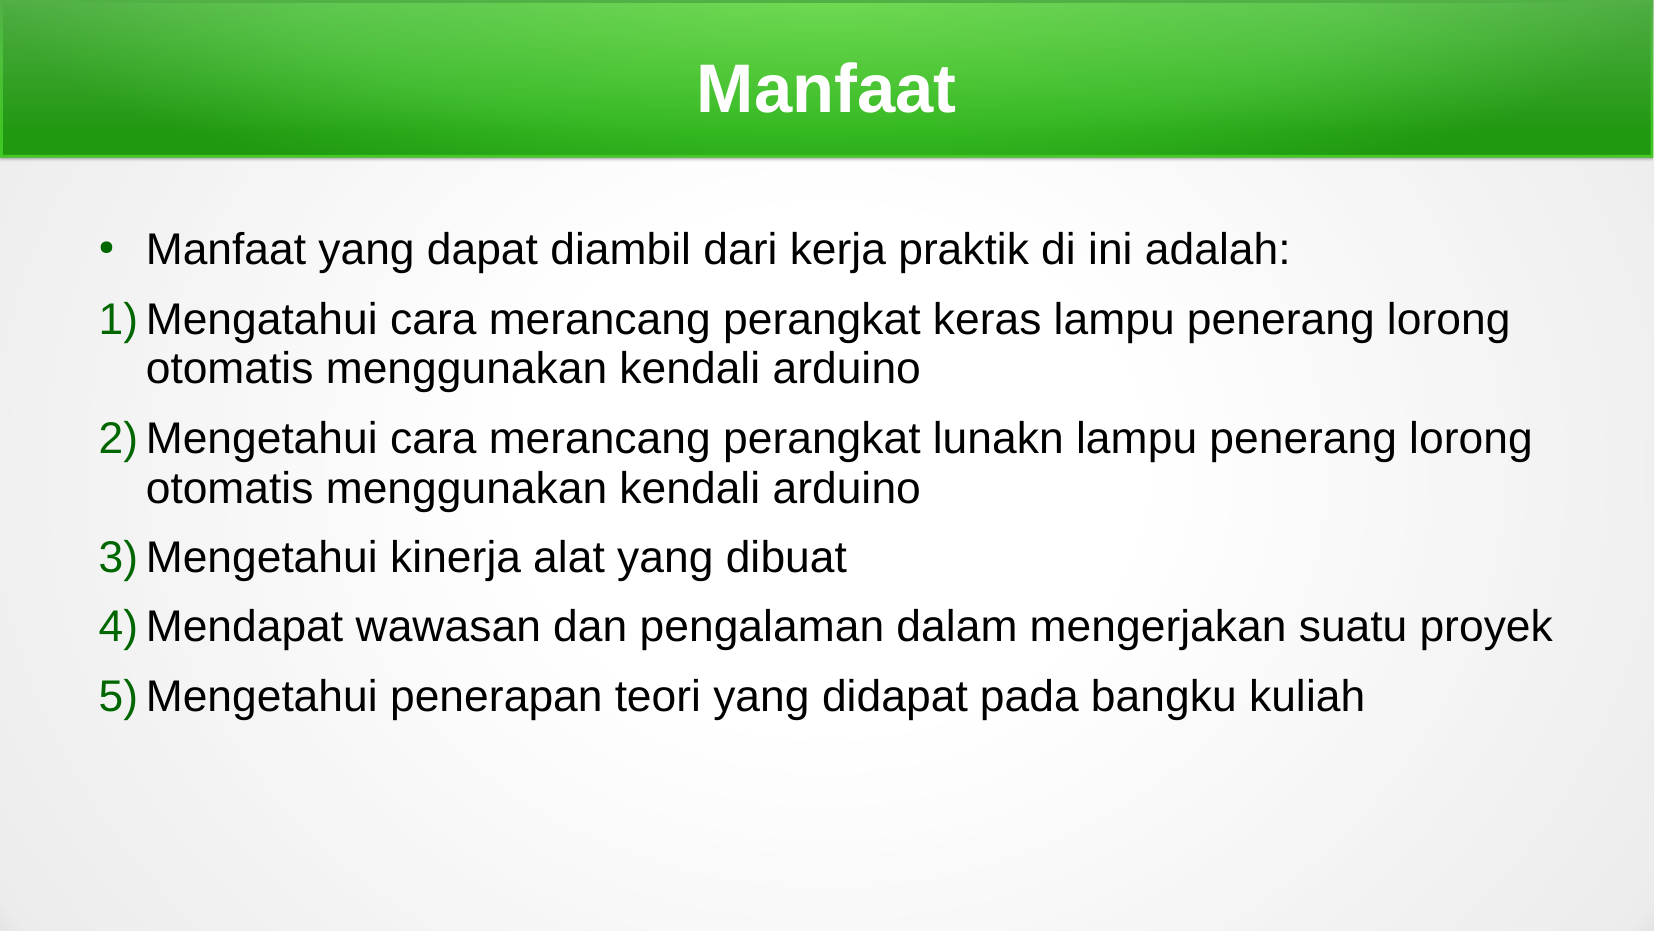

# Manfaat
Manfaat yang dapat diambil dari kerja praktik di ini adalah:
Mengatahui cara merancang perangkat keras lampu penerang lorong otomatis menggunakan kendali arduino
Mengetahui cara merancang perangkat lunakn lampu penerang lorong otomatis menggunakan kendali arduino
Mengetahui kinerja alat yang dibuat
Mendapat wawasan dan pengalaman dalam mengerjakan suatu proyek
Mengetahui penerapan teori yang didapat pada bangku kuliah